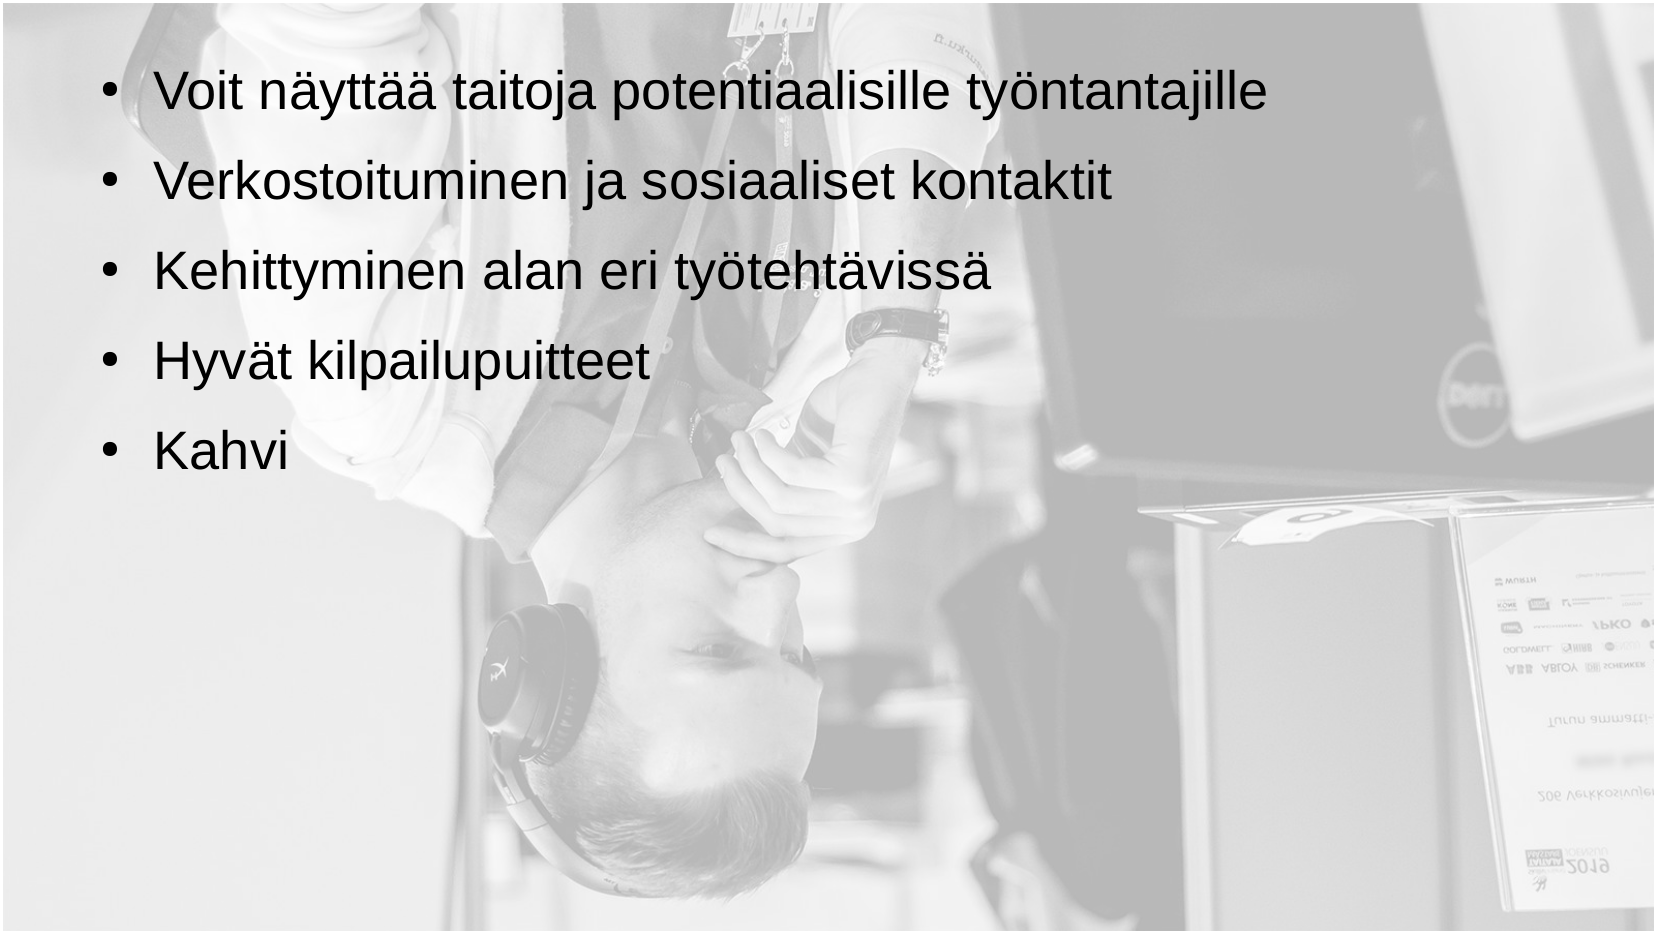

# Voit näyttää taitoja potentiaalisille työntantajille
Verkostoituminen ja sosiaaliset kontaktit
Kehittyminen alan eri työtehtävissä
Hyvät kilpailupuitteet
Kahvi